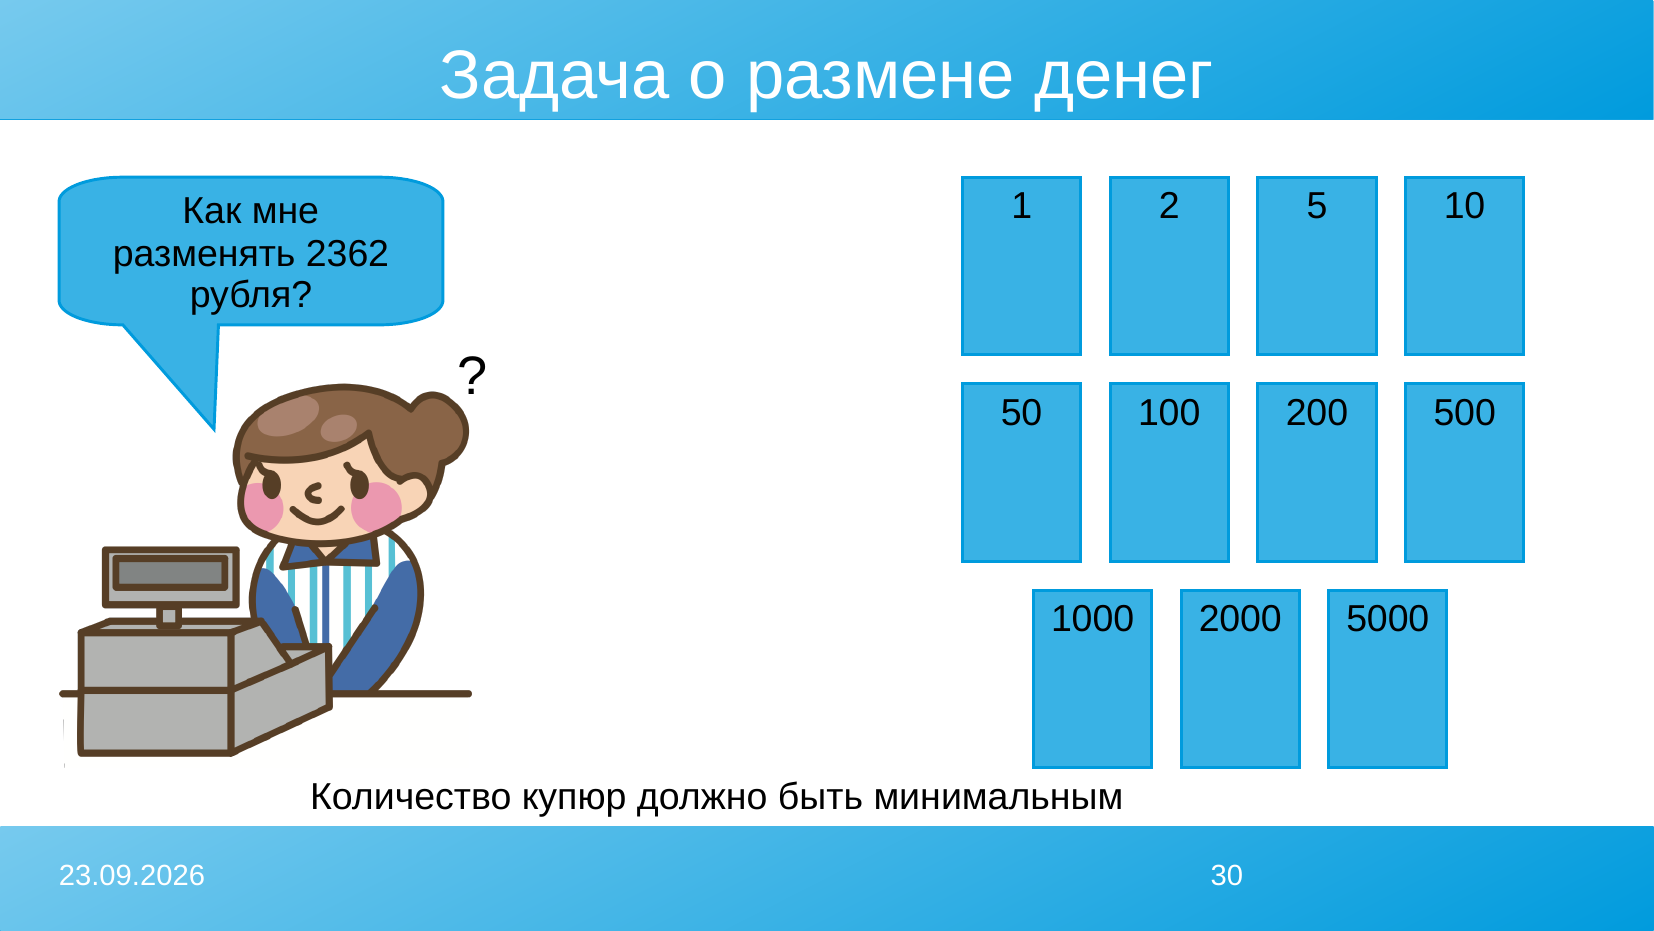

# Задача о размене денег
Как мне разменять 2362 рубля?
1
2
5
10
?
50
100
200
500
1000
2000
5000
Количество купюр должно быть минимальным